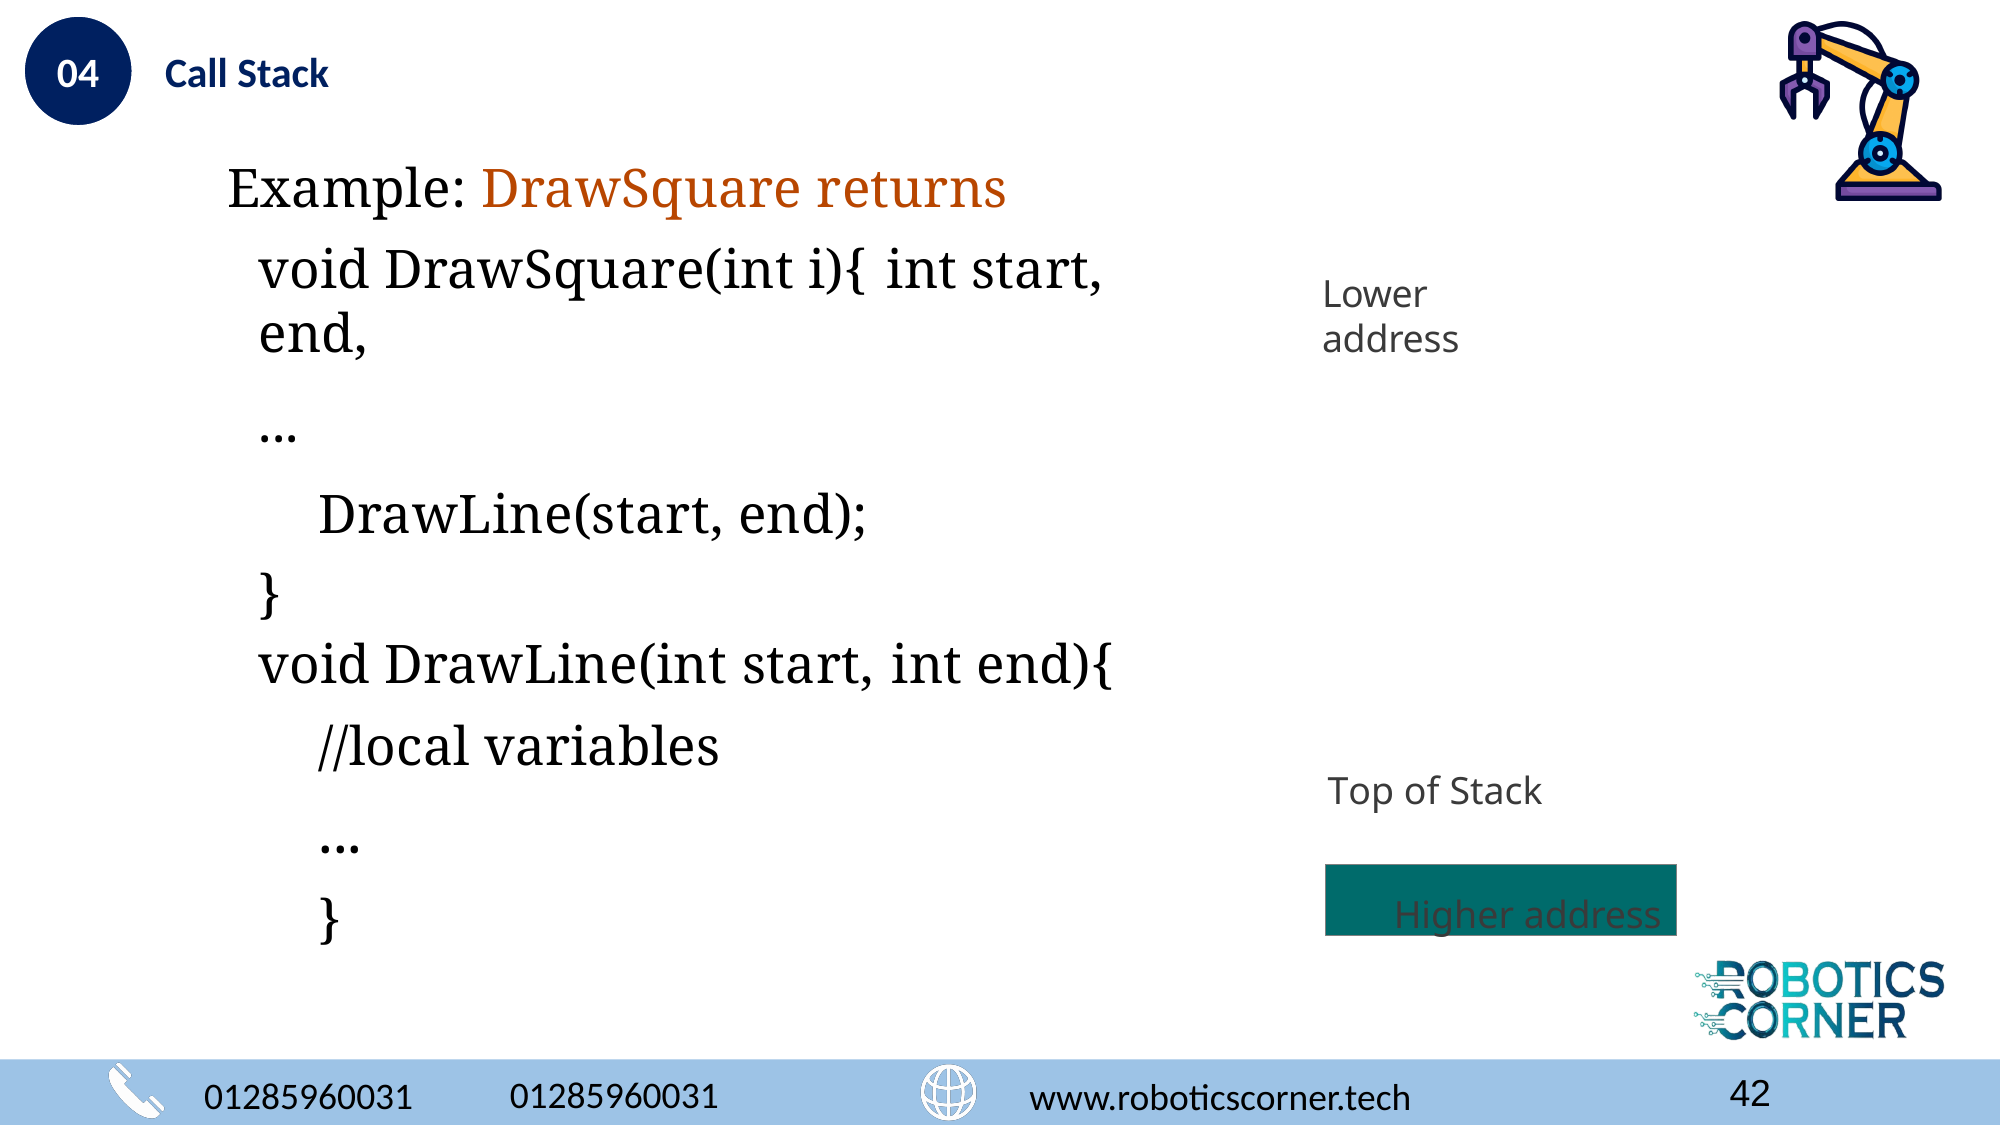

04
Call Stack
Example: DrawSquare returns
void DrawSquare(int i){	int start, end,
...
DrawLine(start, end);
}
void DrawLine(int start,	int end){
//local variables
...
}
Lower address
Top of Stack
Higher address